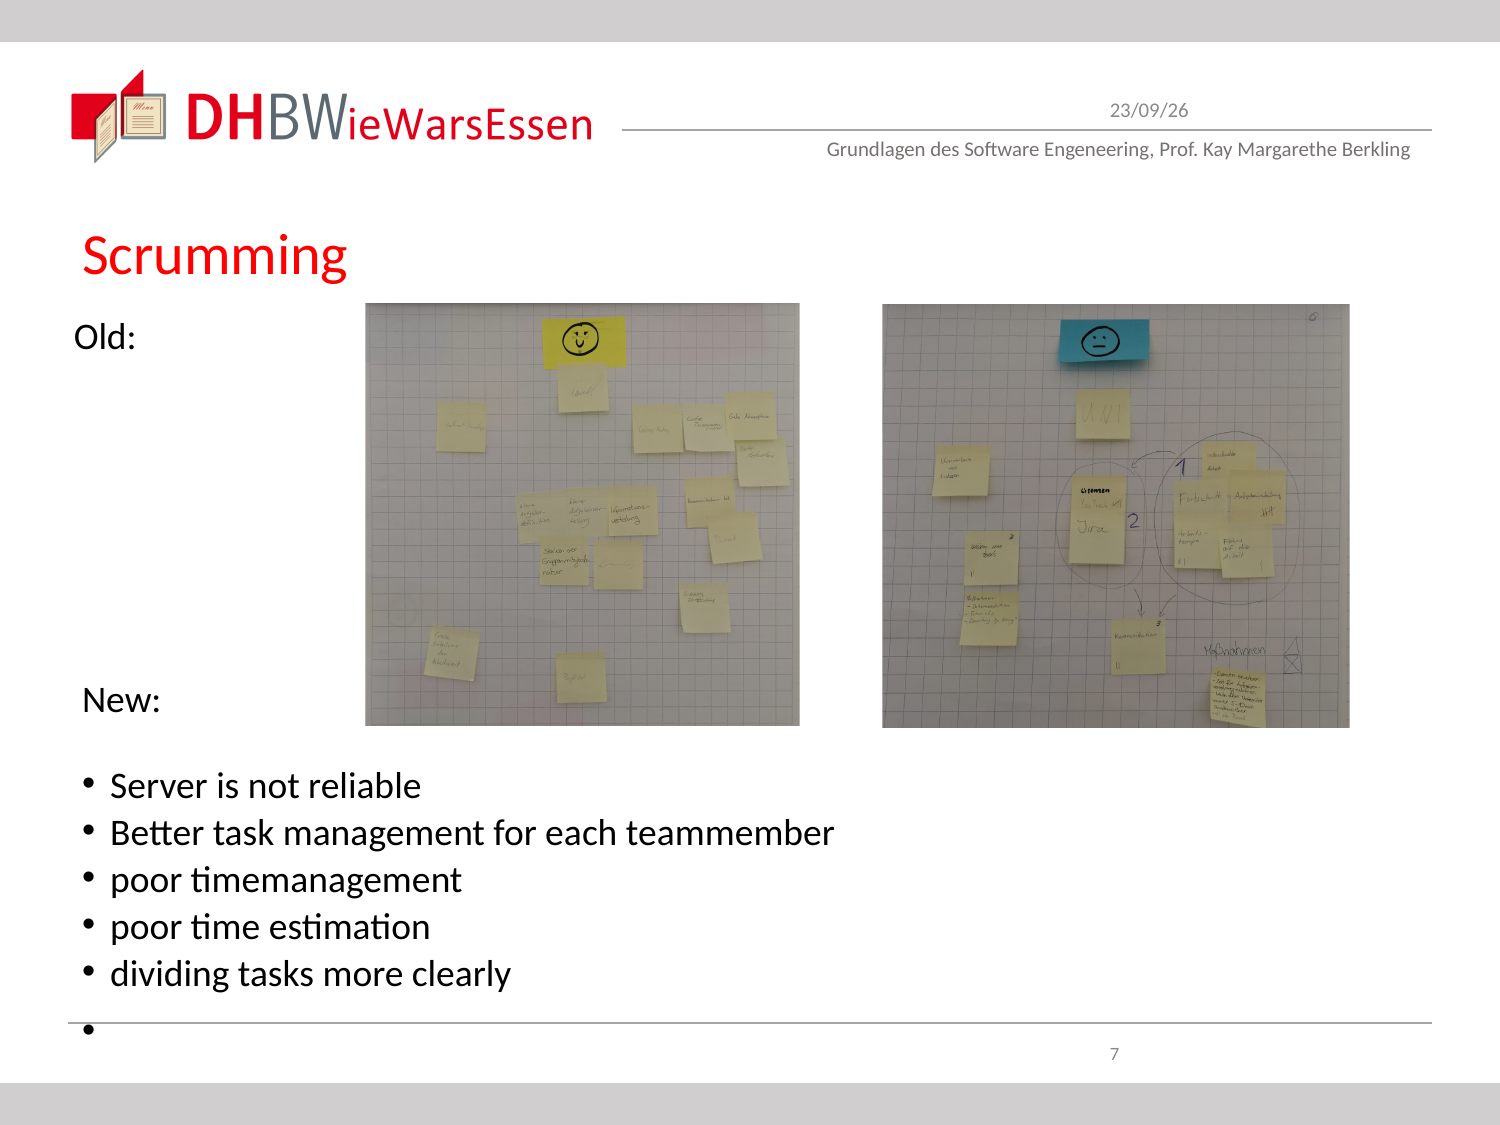

Scrumming
Old:
New:
# Server is not reliable
Better task management for each teammember
poor timemanagement
poor time estimation
dividing tasks more clearly